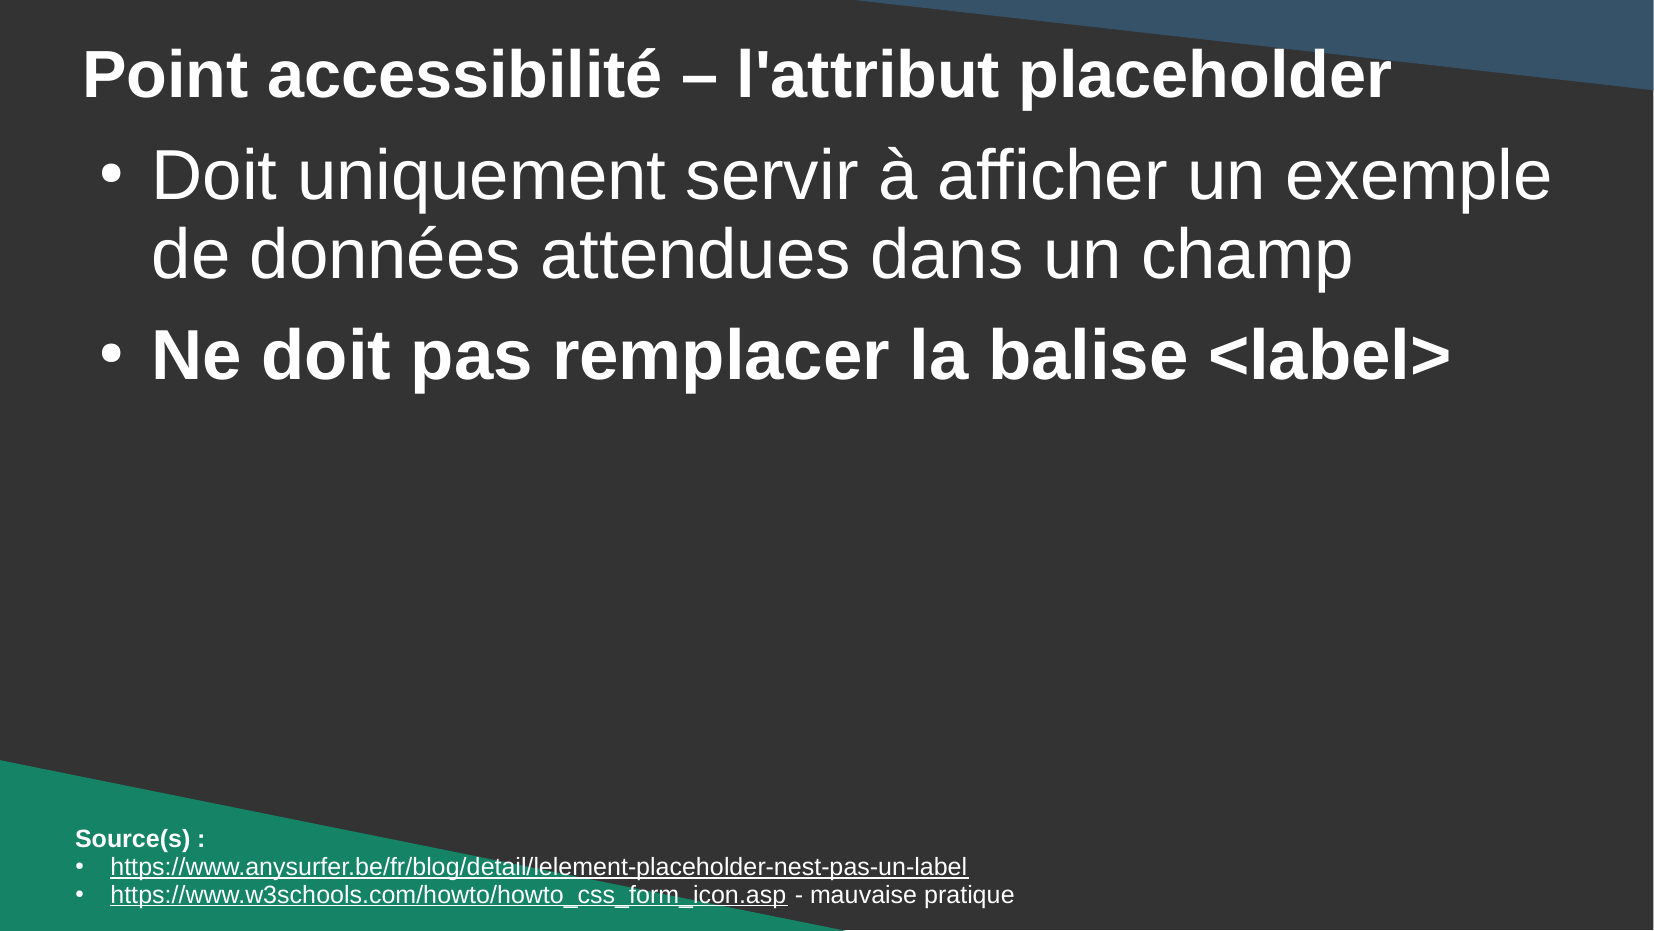

# Point accessibilité – l'attribut placeholder
Doit uniquement servir à afficher un exemple de données attendues dans un champ
Ne doit pas remplacer la balise <label>
Source(s) :
https://www.anysurfer.be/fr/blog/detail/lelement-placeholder-nest-pas-un-label
https://www.w3schools.com/howto/howto_css_form_icon.asp - mauvaise pratique